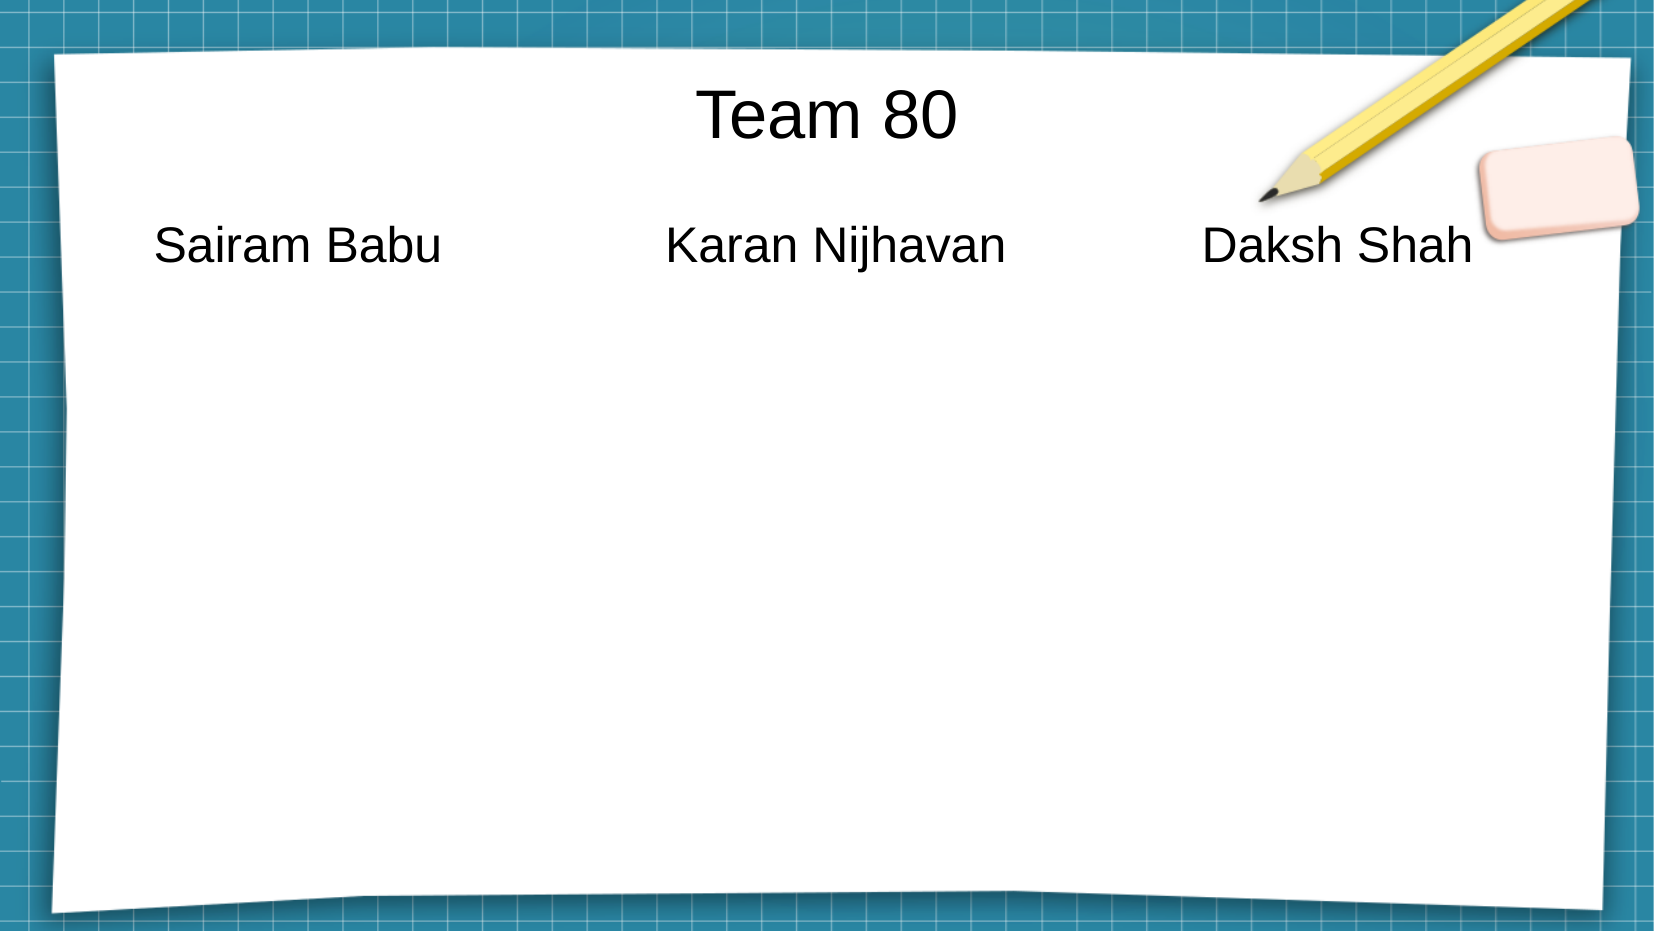

# Team 80
Sairam Babu Karan Nijhavan Daksh Shah